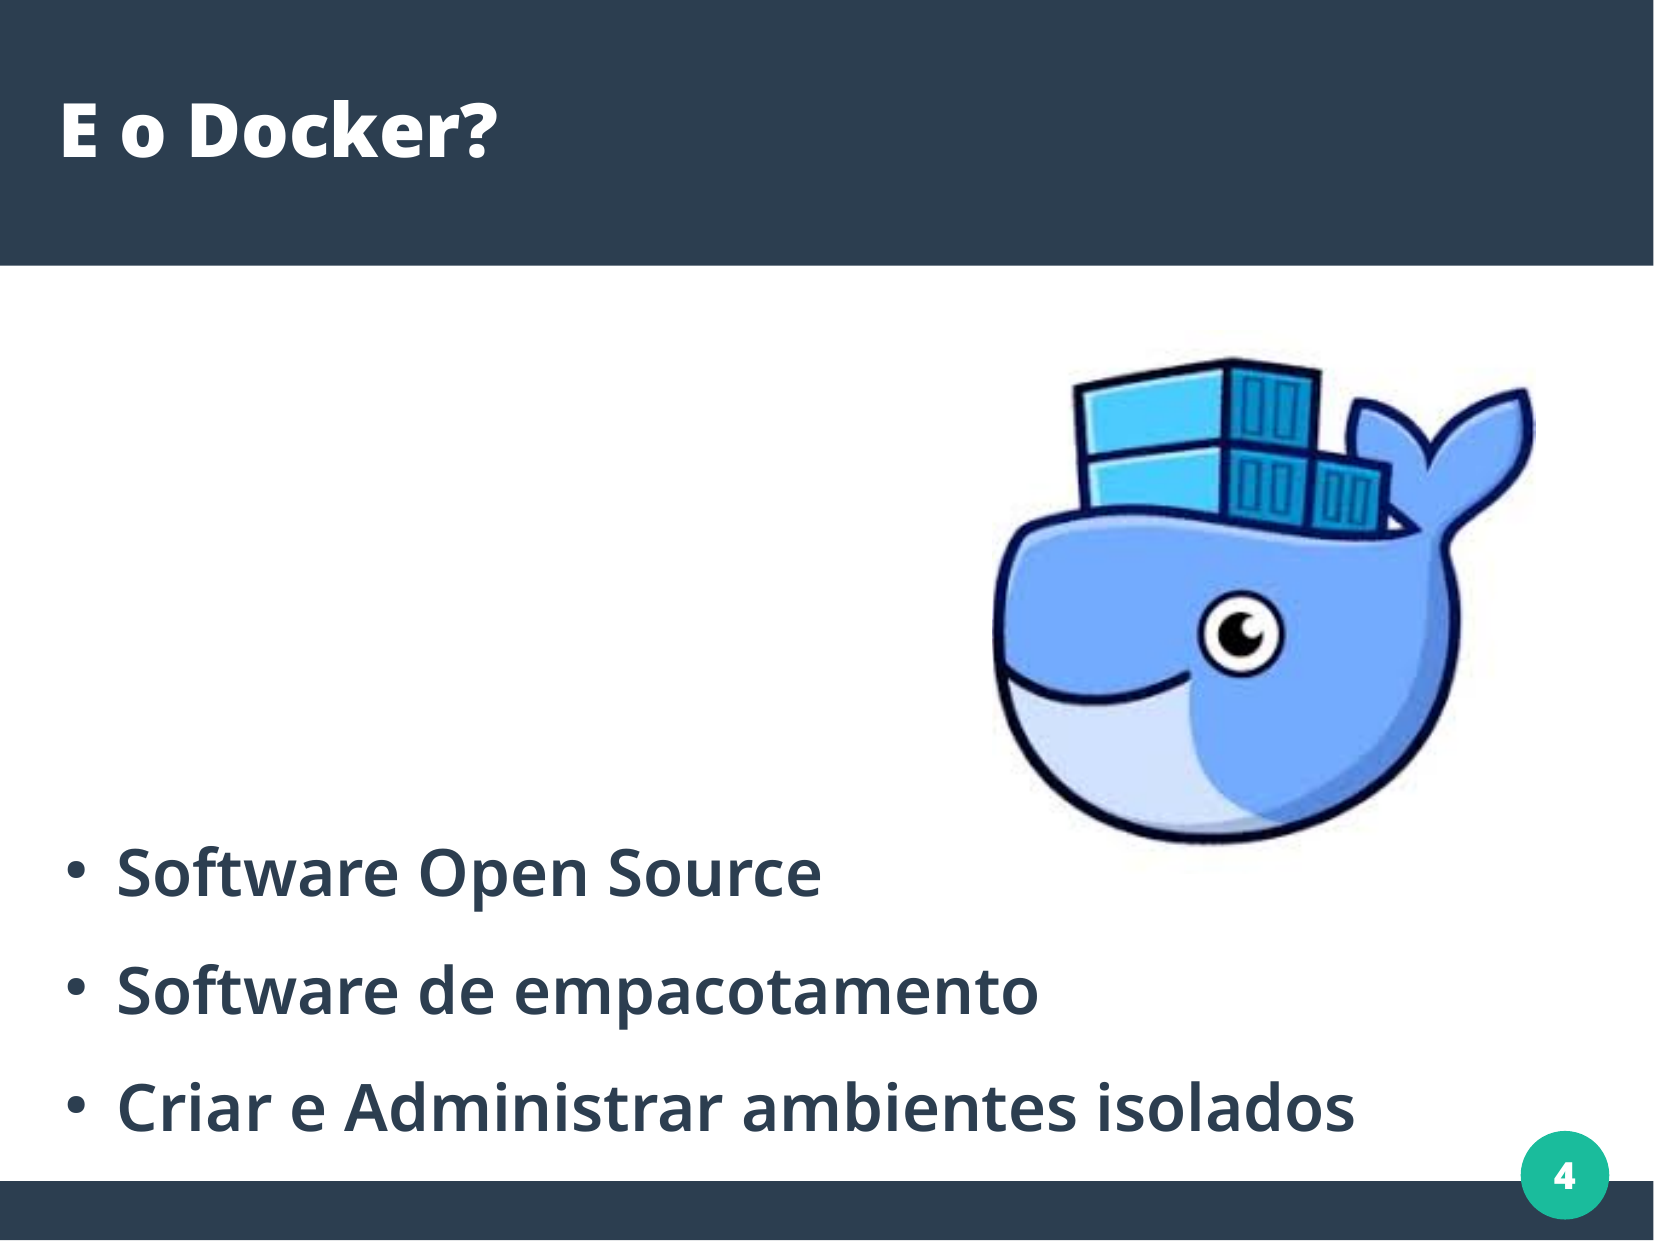

# E o Docker?
Software Open Source
Software de empacotamento
Criar e Administrar ambientes isolados
4